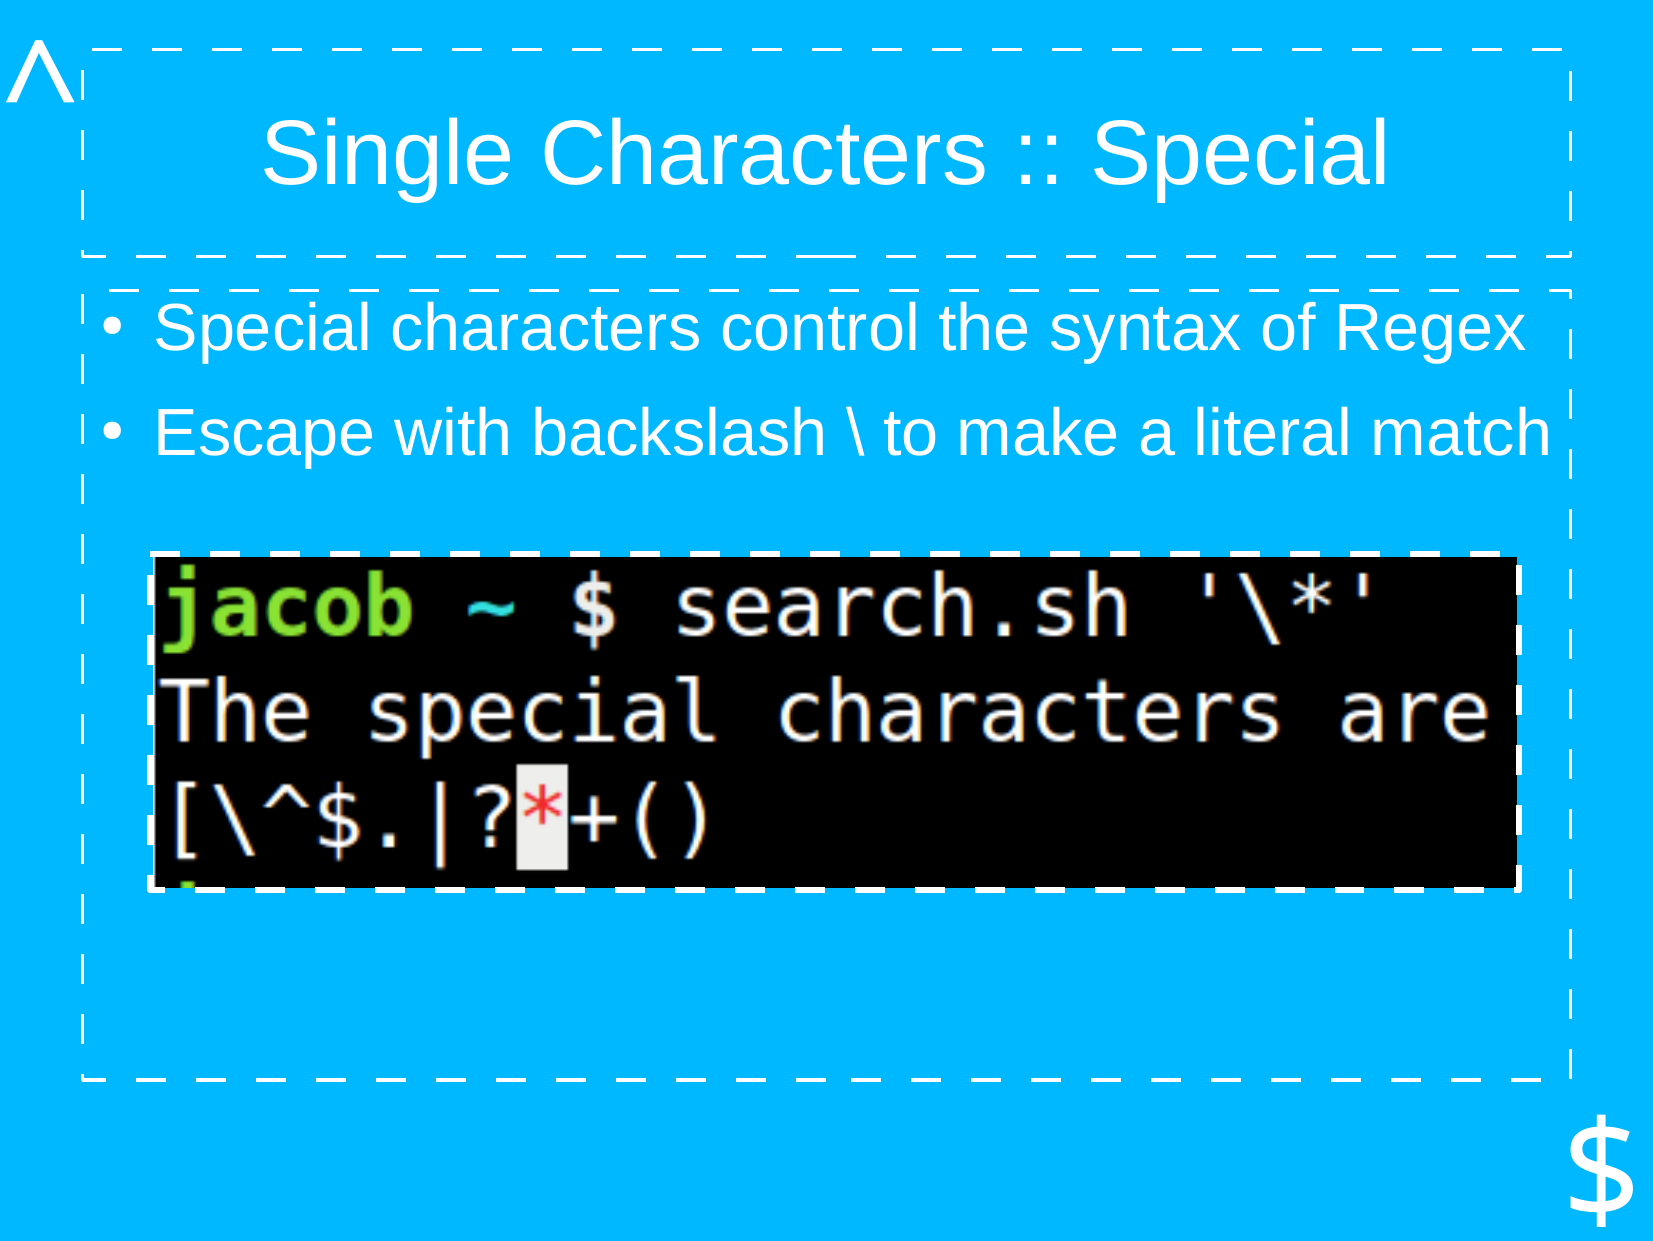

# Single Characters :: Special
Special characters control the syntax of Regex
Escape with backslash \ to make a literal match